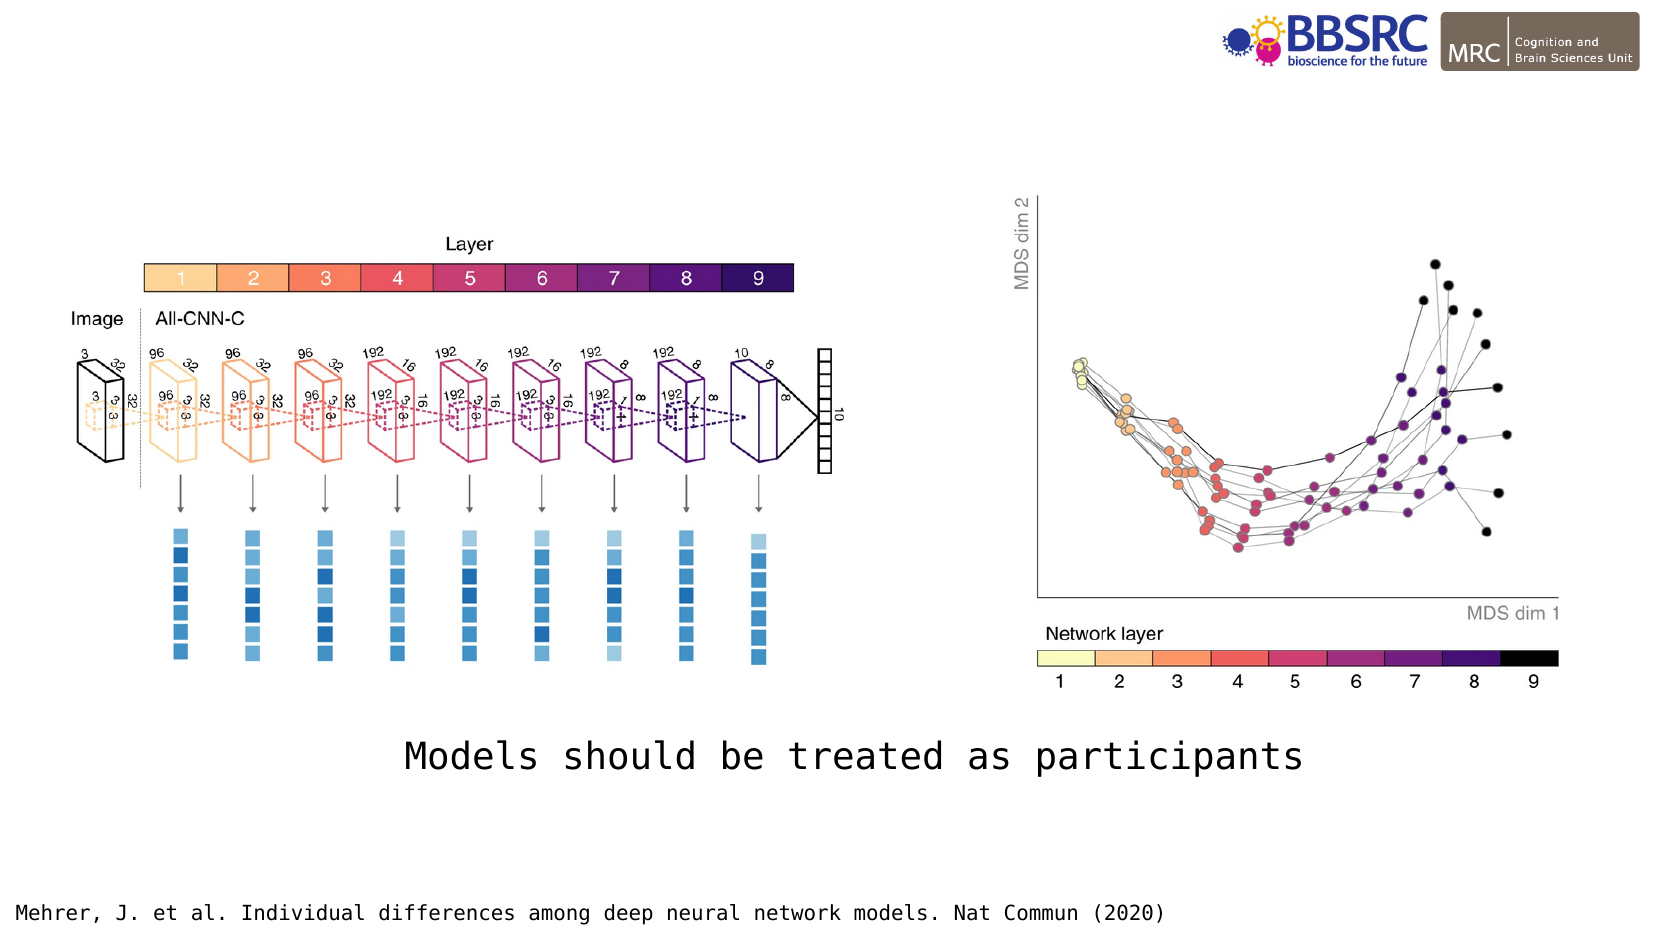

Models should be treated as participants
Mehrer, J. et al. Individual differences among deep neural network models. Nat Commun (2020)